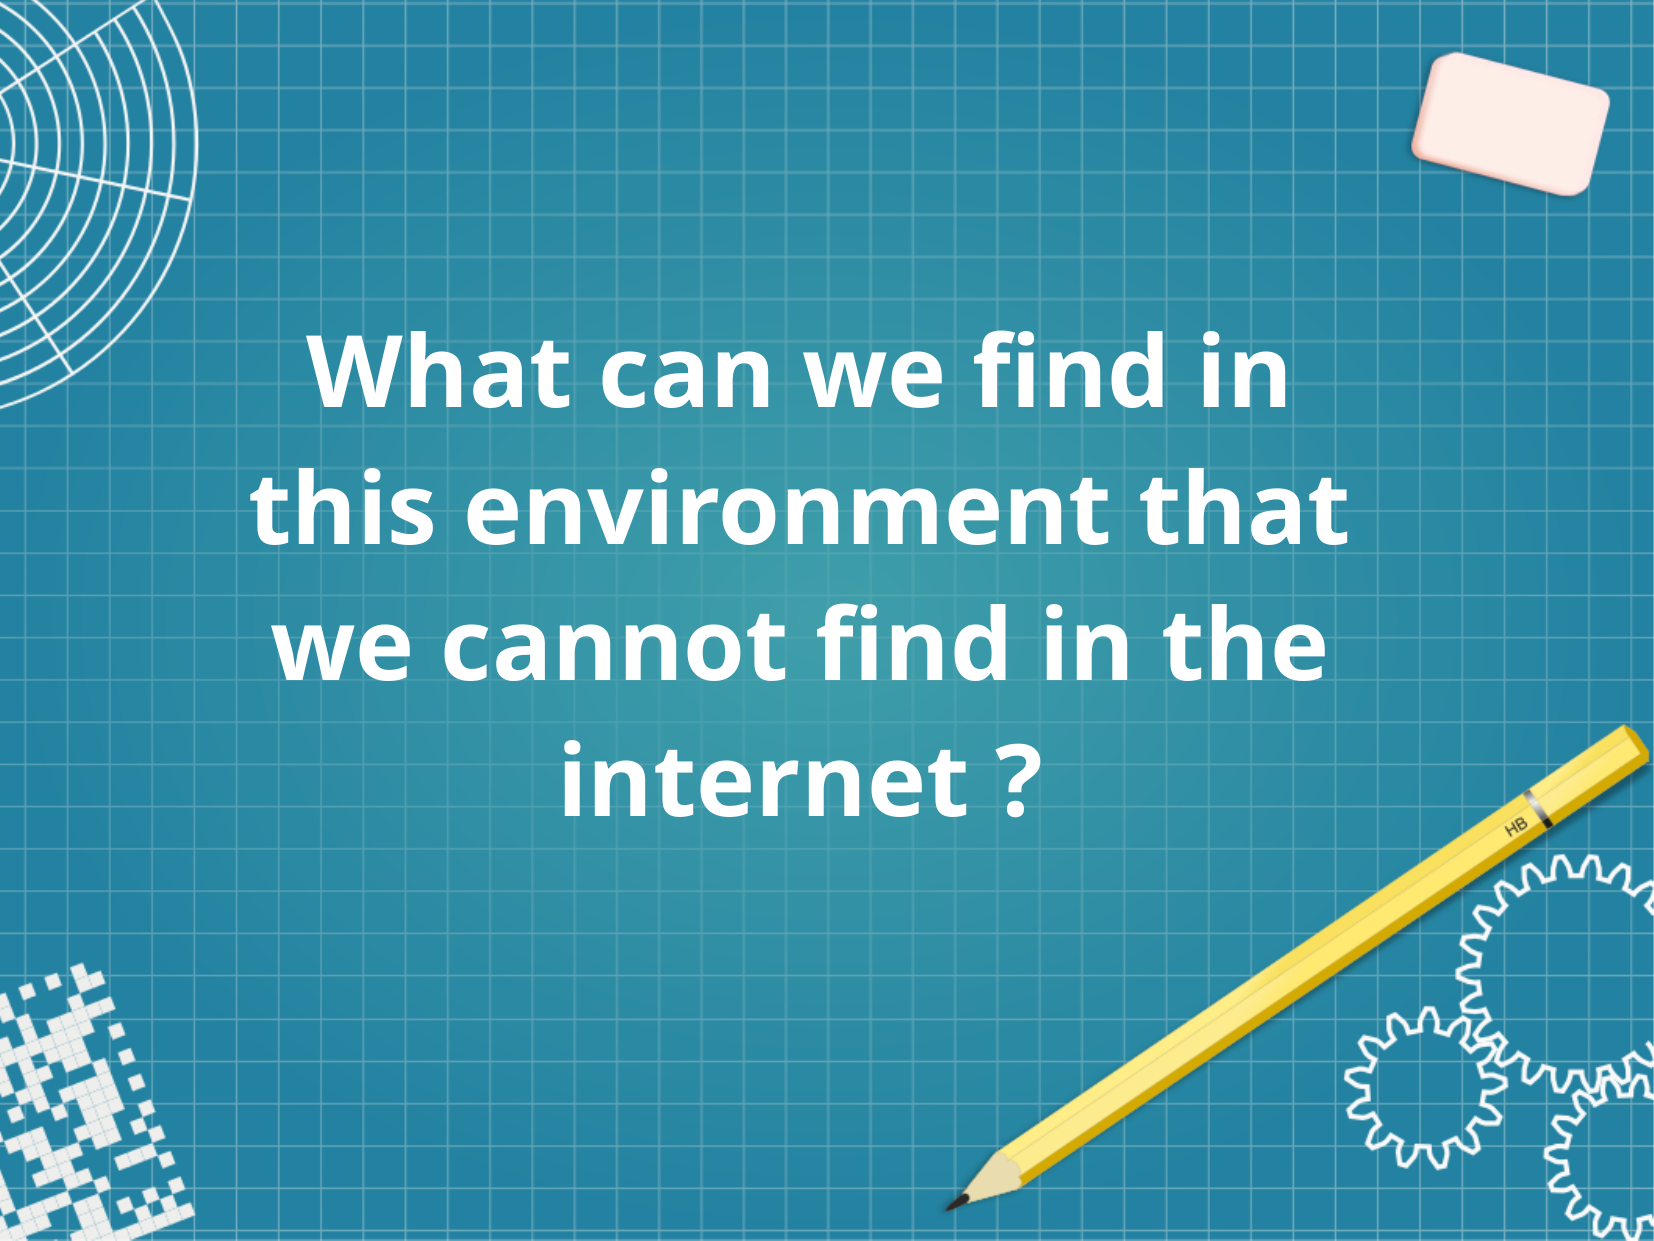

# What can we find in this environment that we cannot find in the internet ?